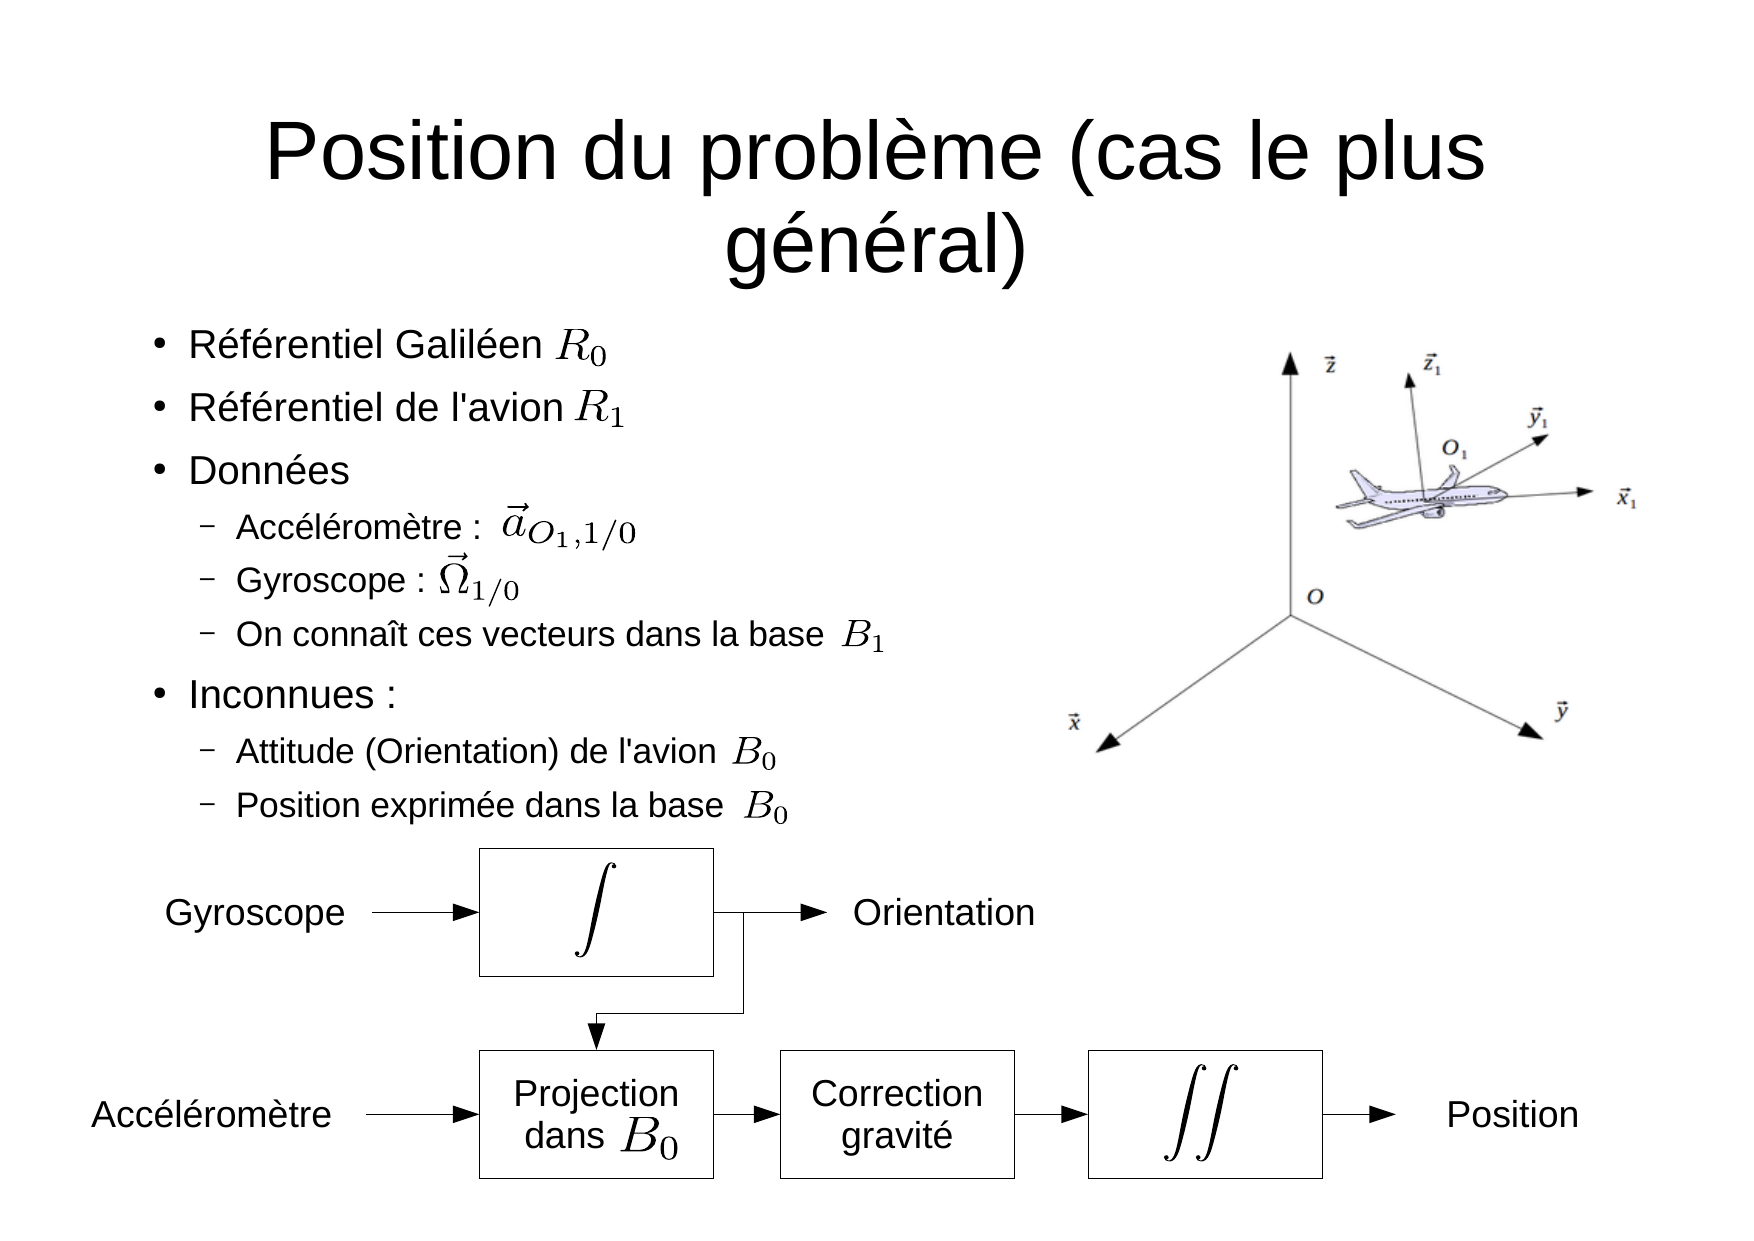

# Position du problème (cas le plus général)
Référentiel Galiléen
Référentiel de l'avion
Données
Accéléromètre :
Gyroscope :
On connaît ces vecteurs dans la base
Inconnues :
Attitude (Orientation) de l'avion
Position exprimée dans la base
Gyroscope
Orientation
Accéléromètre
Projection
dans
Correction
gravité
Position